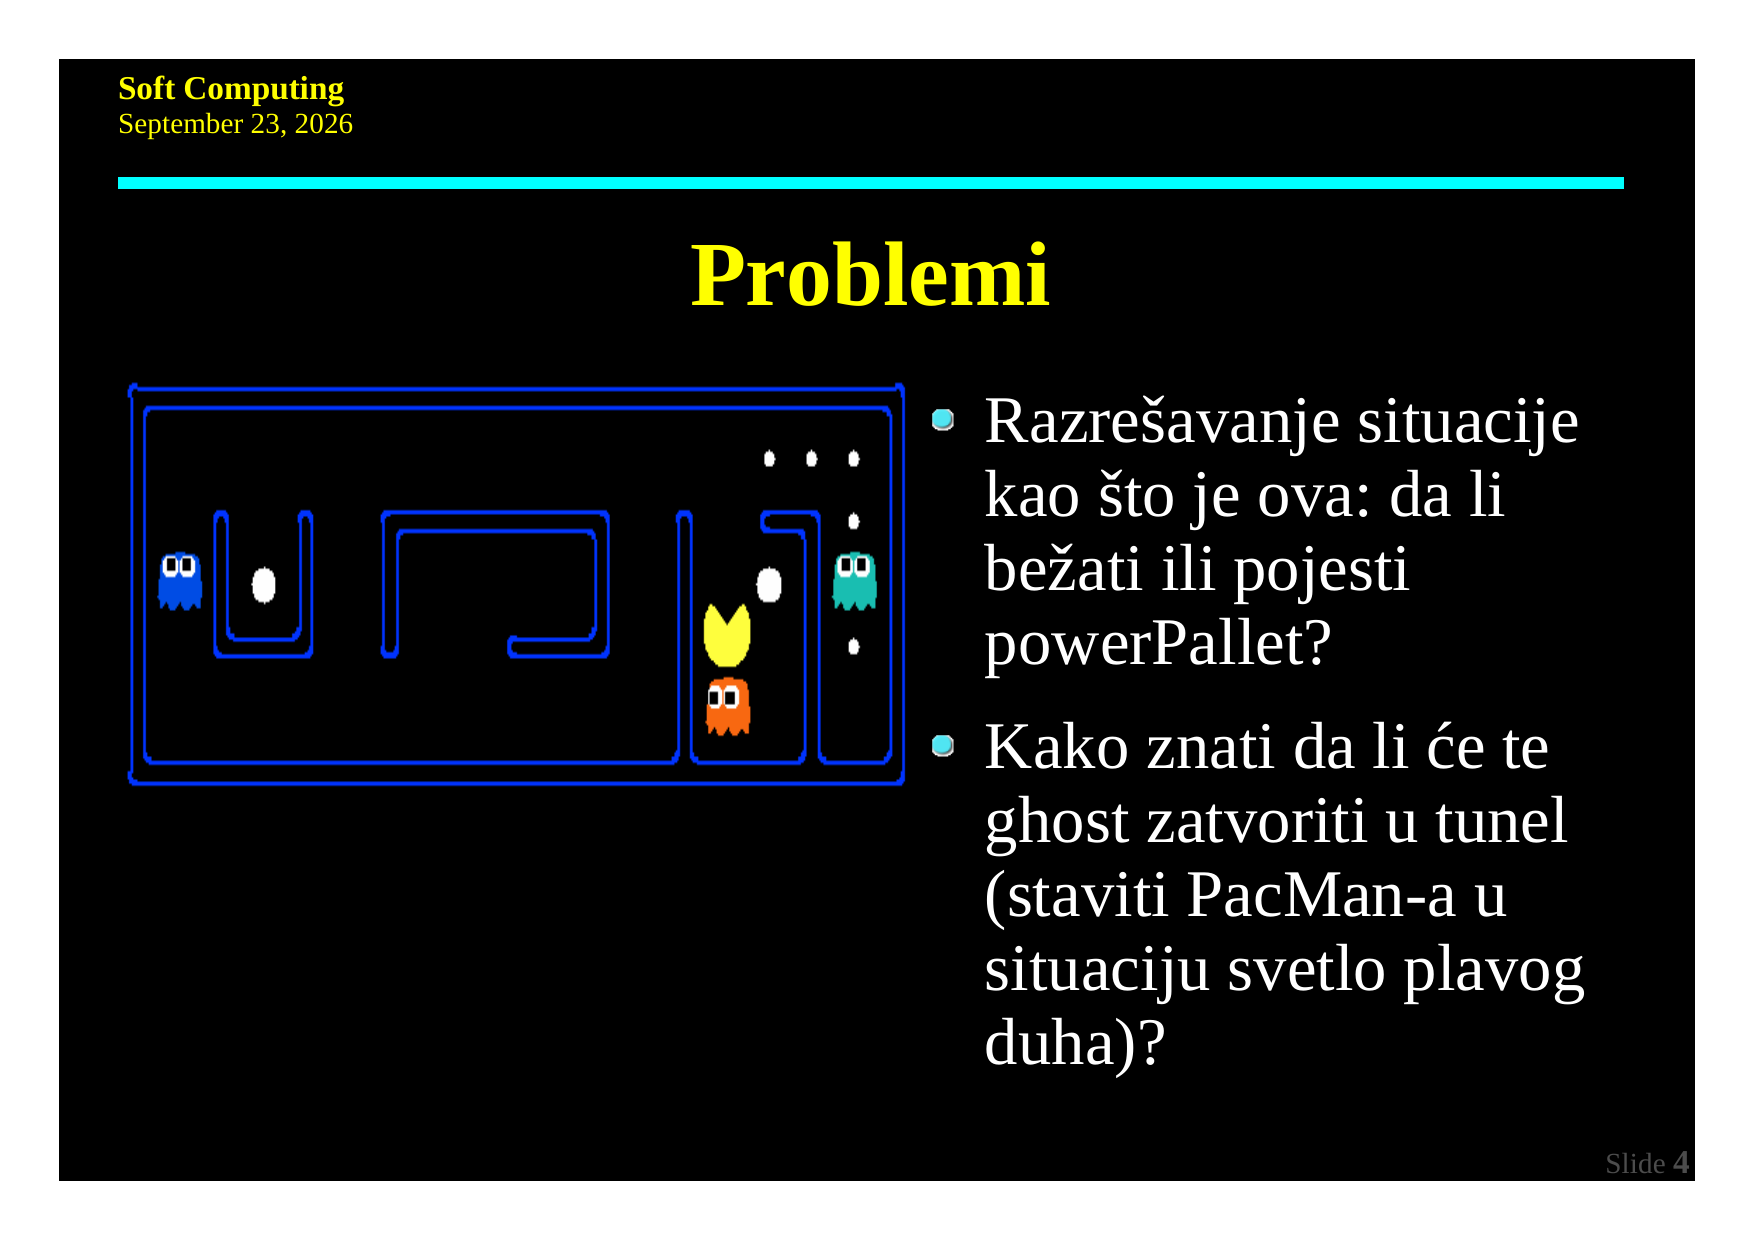

# Problemi
Razrešavanje situacije kao što je ova: da li bežati ili pojesti powerPallet?
Kako znati da li će te ghost zatvoriti u tunel (staviti PacMan-a u situaciju svetlo plavog duha)?